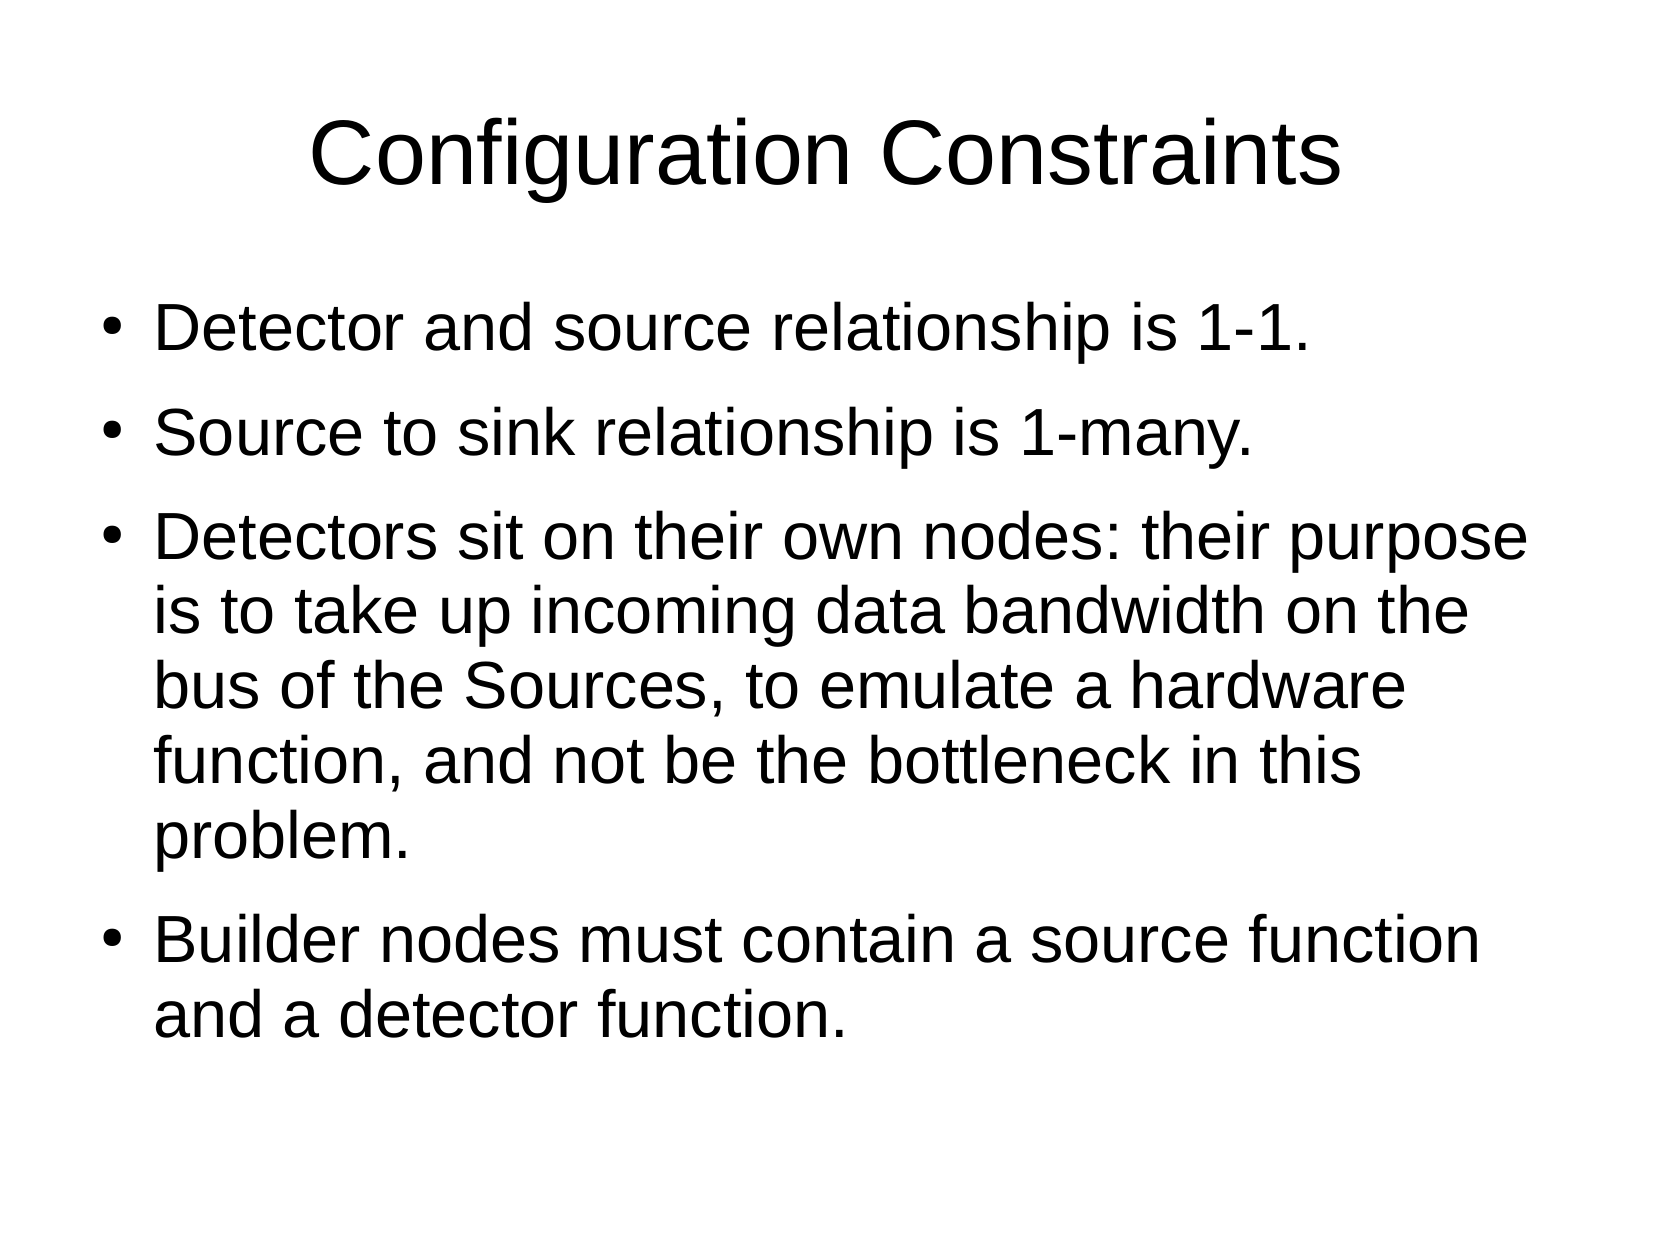

# Configuration Constraints
Detector and source relationship is 1-1.
Source to sink relationship is 1-many.
Detectors sit on their own nodes: their purpose is to take up incoming data bandwidth on the bus of the Sources, to emulate a hardware function, and not be the bottleneck in this problem.
Builder nodes must contain a source function and a detector function.